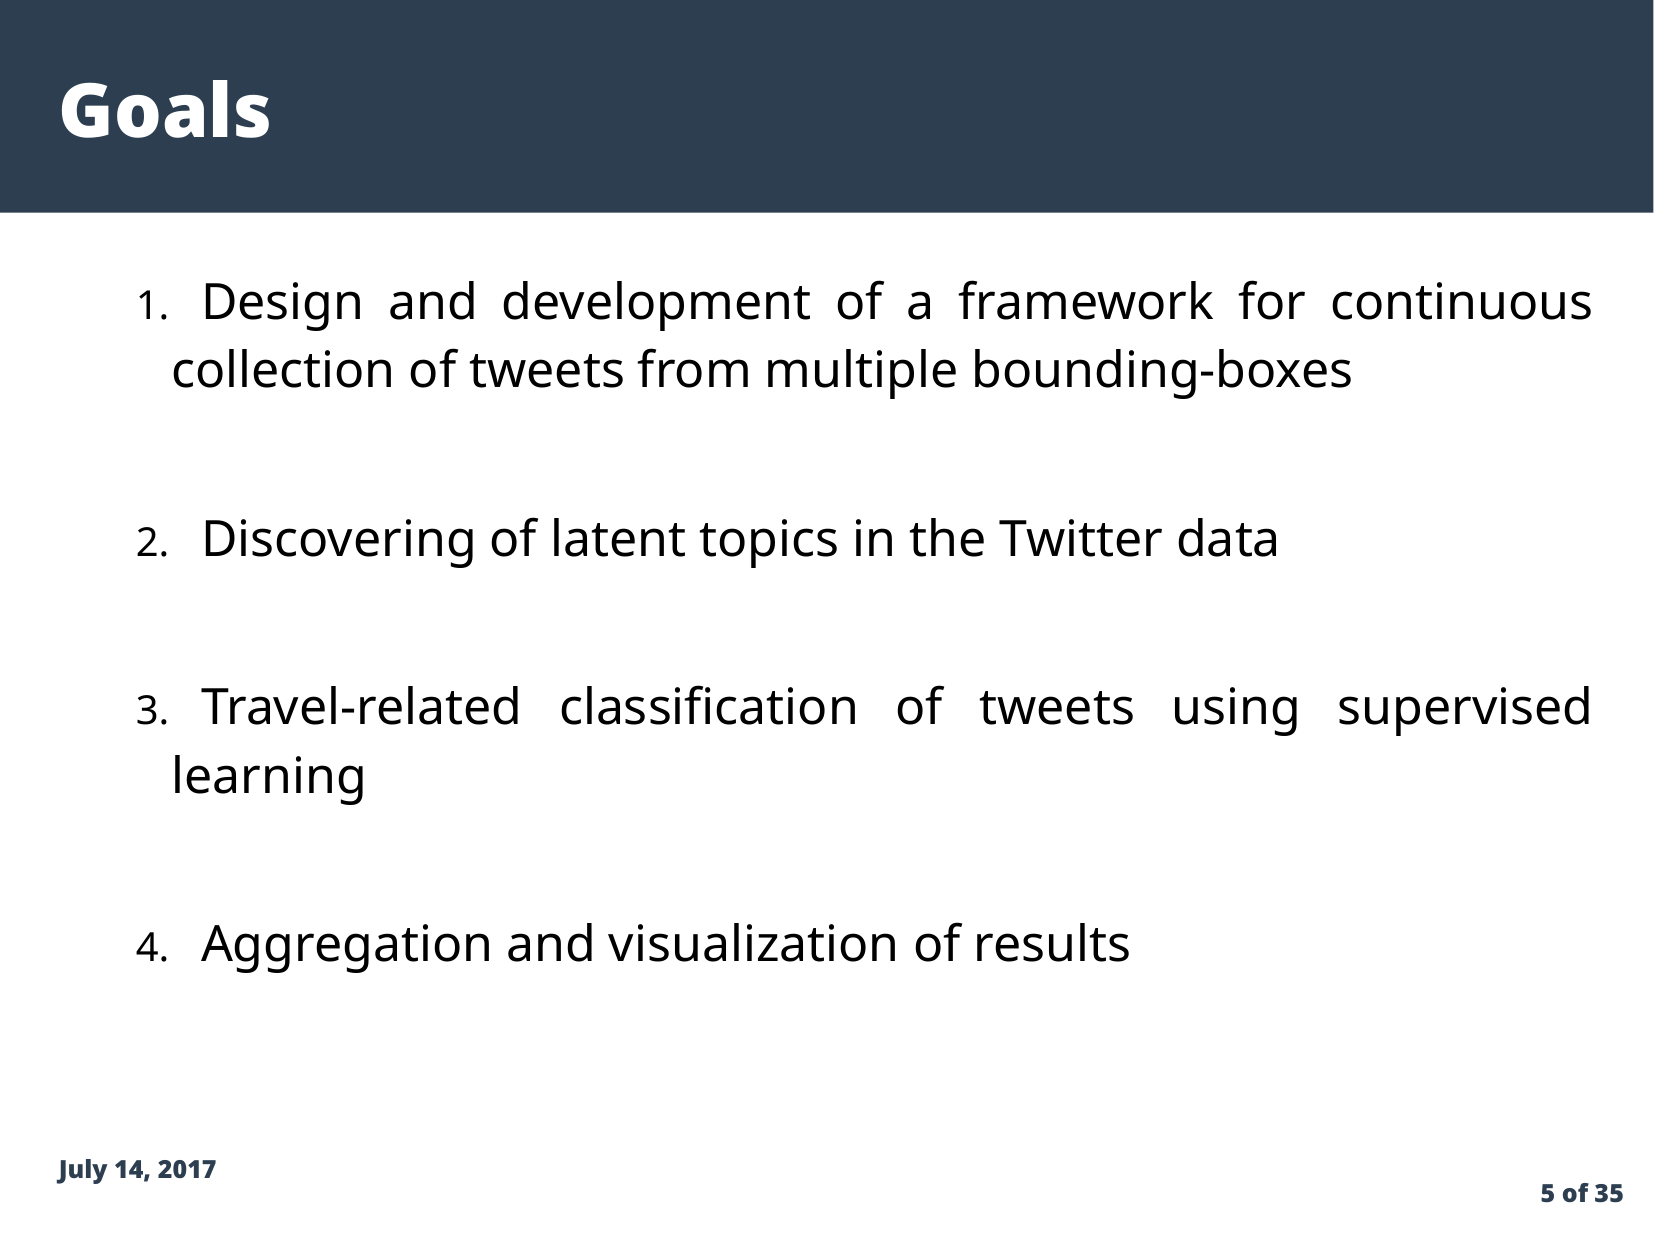

# Goals
Design and development of a framework for continuous collection of tweets from multiple bounding-boxes
Discovering of latent topics in the Twitter data
Travel-related classification of tweets using supervised learning
Aggregation and visualization of results
July 14, 2017
5